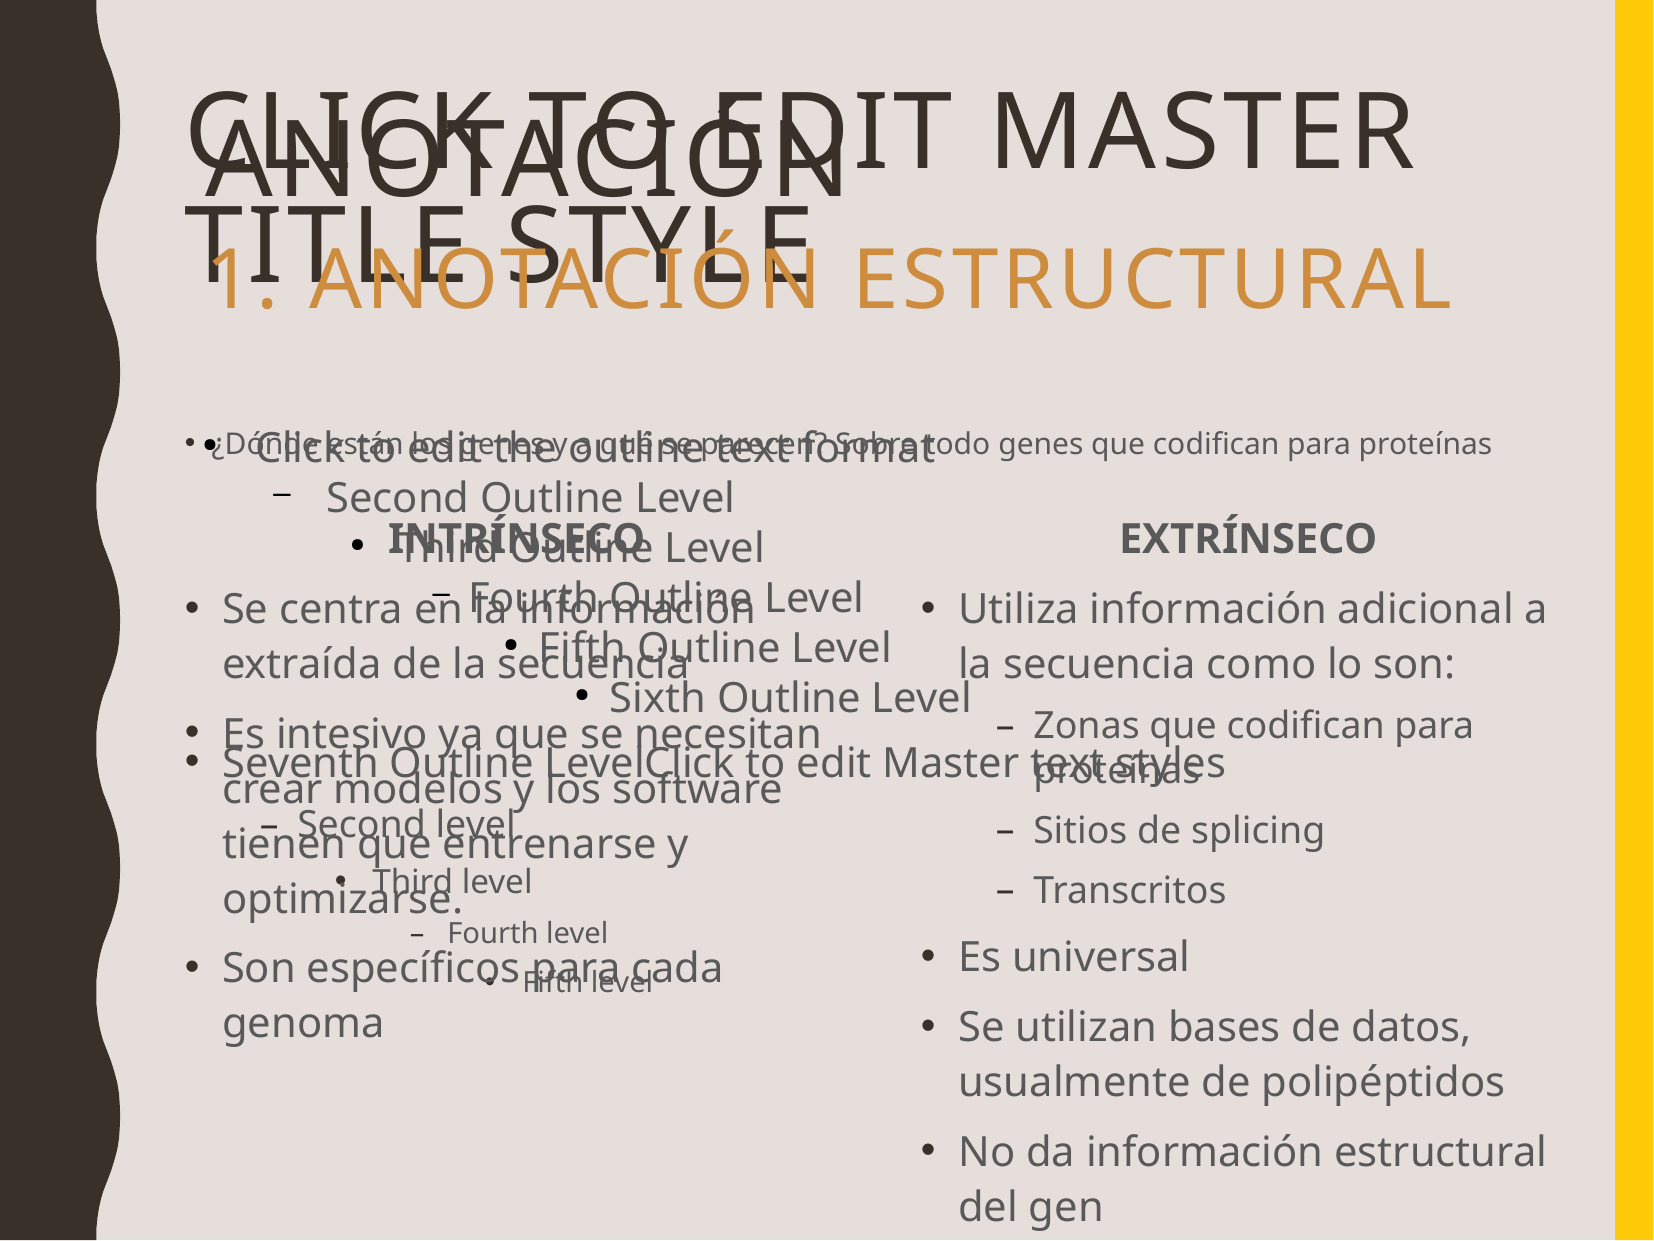

Anotación
# 1. anotación estructural
¿Dónde están los genes y a qué se parecen? Sobre todo genes que codifican para proteínas
INTRÍNSECO
Se centra en la información extraída de la secuencia
Es intesivo ya que se necesitan crear modelos y los software tienen que entrenarse y optimizarse.
Son específicos para cada genoma
EXTRÍNSECO
Utiliza información adicional a la secuencia como lo son:
Zonas que codifican para proteínas
Sitios de splicing
Transcritos
Es universal
Se utilizan bases de datos, usualmente de polipéptidos
No da información estructural del gen